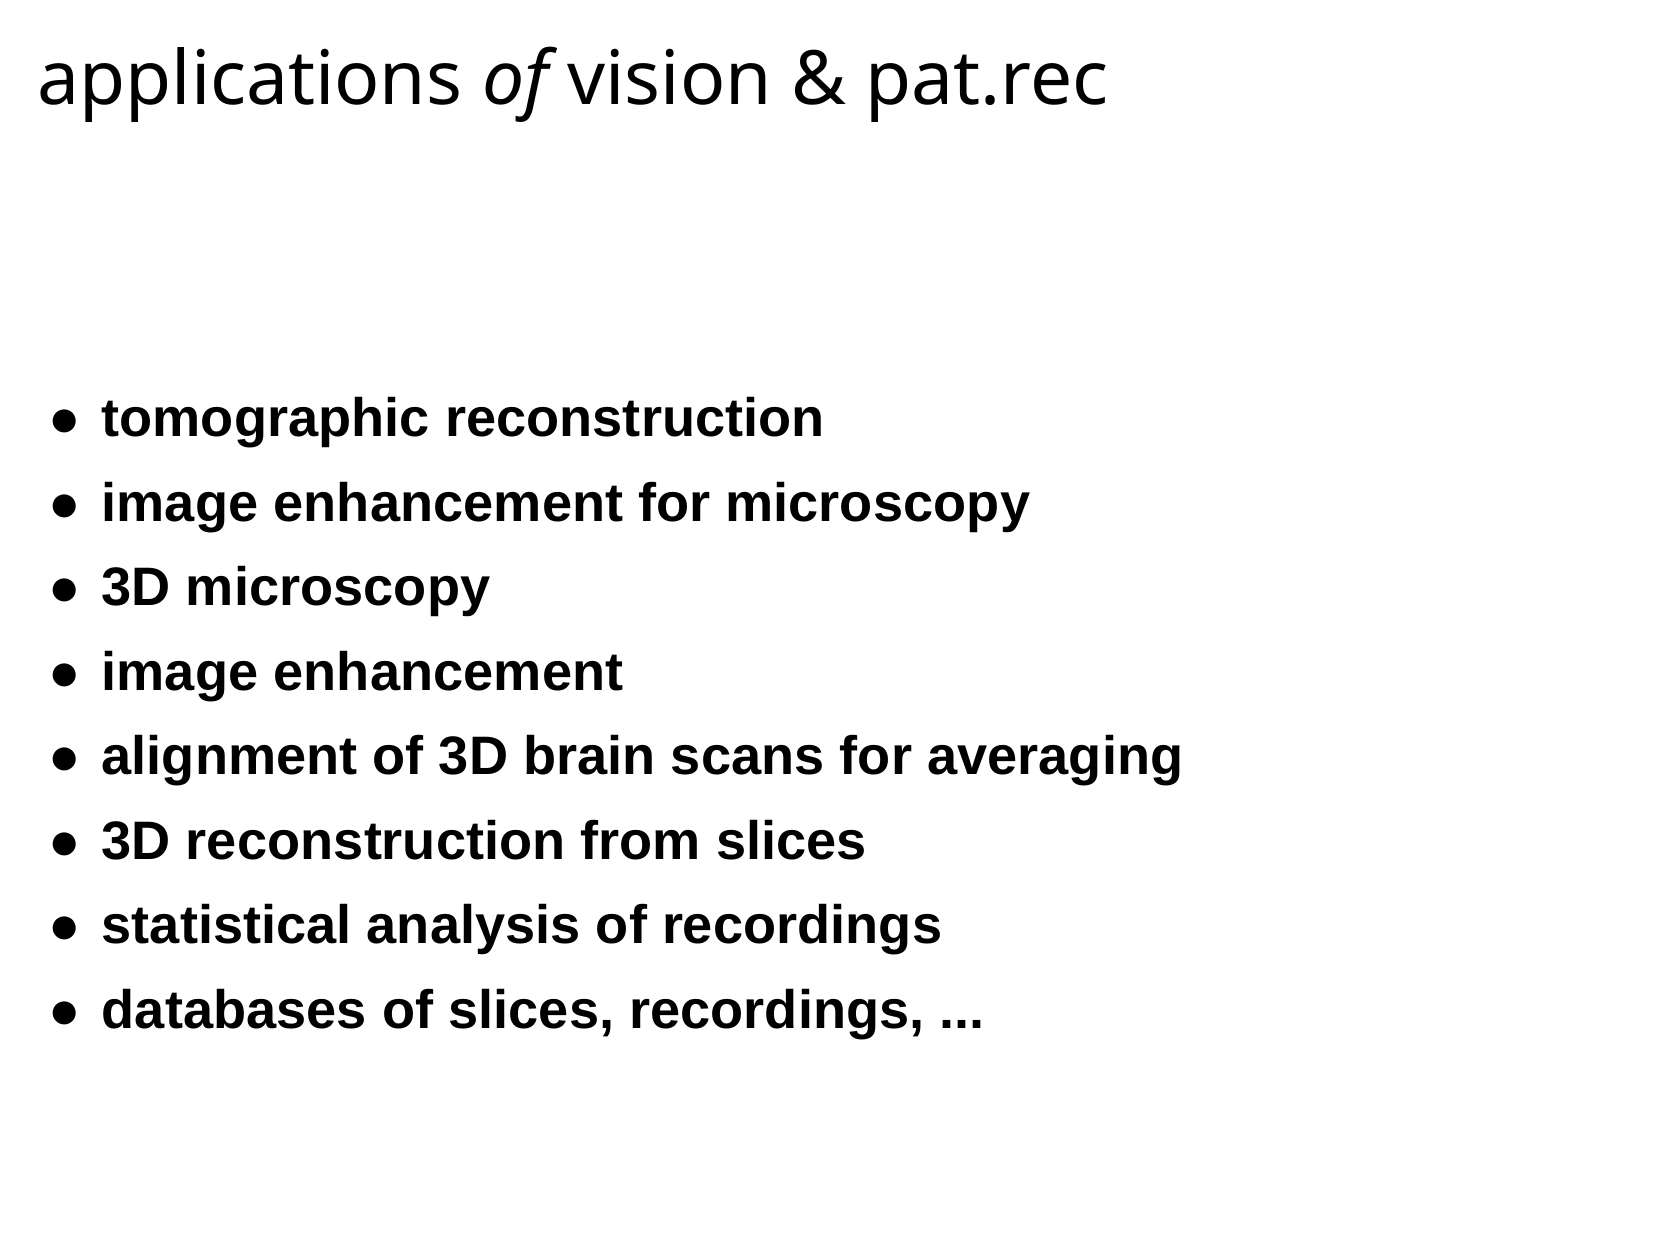

# applications of vision & pat.rec
tomographic reconstruction
image enhancement for microscopy
3D microscopy
image enhancement
alignment of 3D brain scans for averaging
3D reconstruction from slices
statistical analysis of recordings
databases of slices, recordings, ...